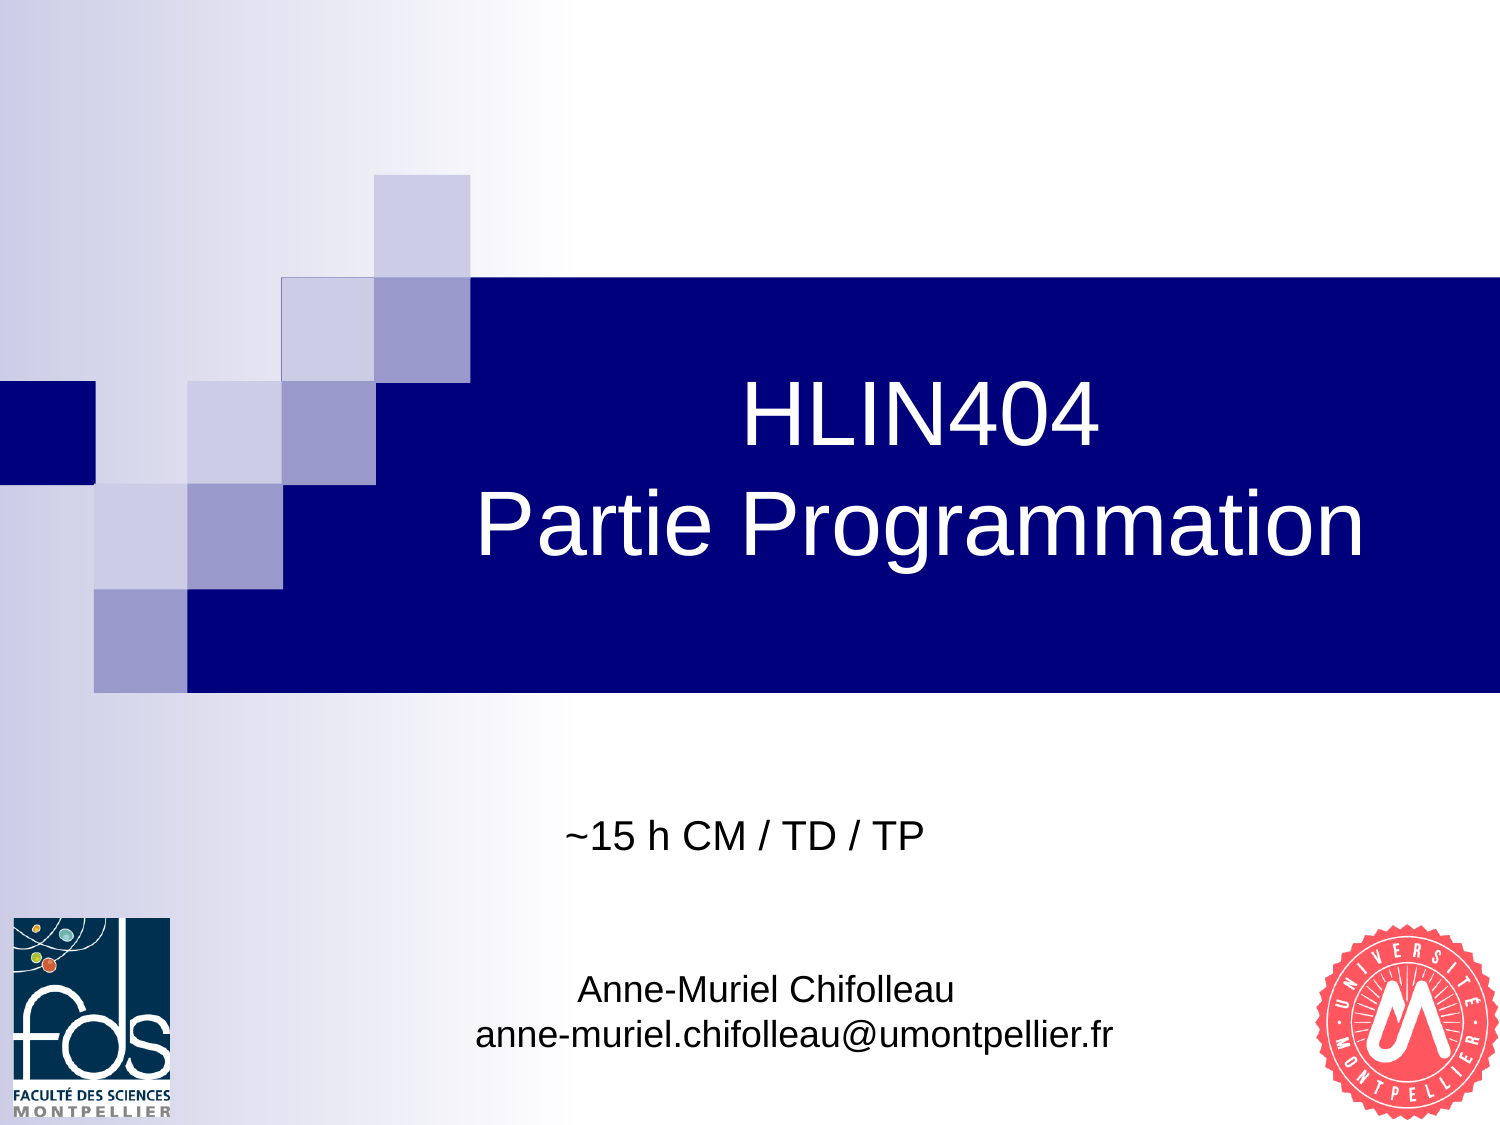

# HLIN404 Partie Programmation
~15 h CM / TD / TP
Anne-Muriel Chifolleau
anne-muriel.chifolleau@umontpellier.fr